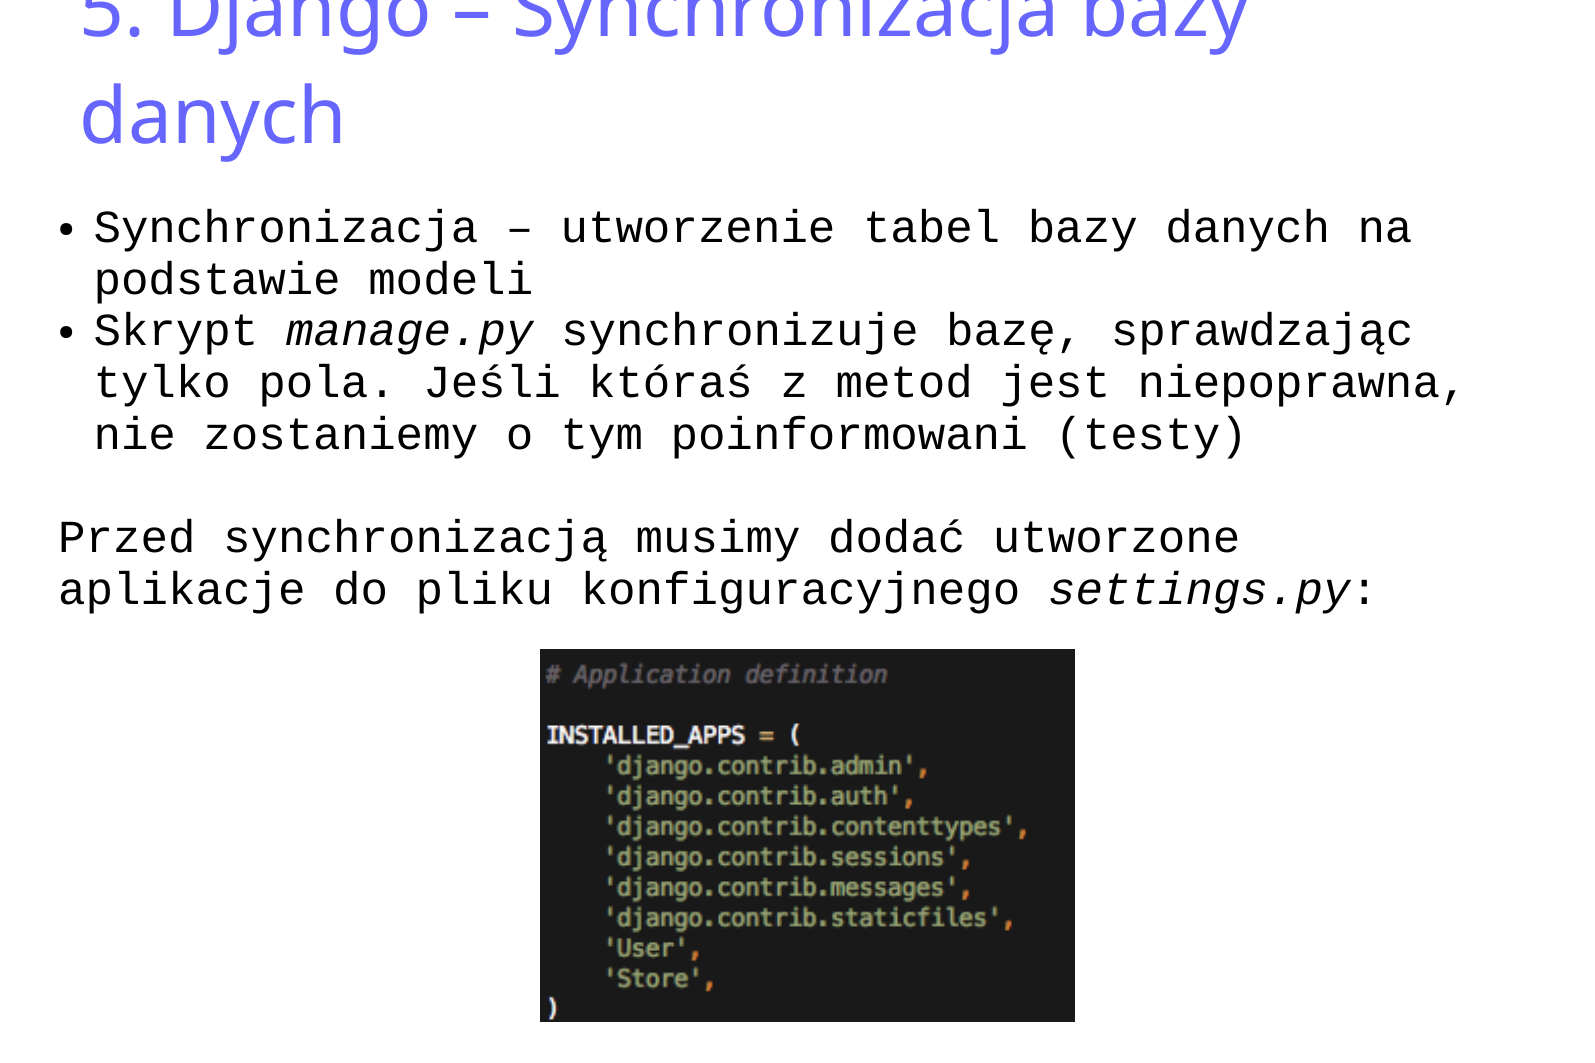

# 5. Django – Synchronizacja bazy danych
Synchronizacja – utworzenie tabel bazy danych na podstawie modeli
Skrypt manage.py synchronizuje bazę, sprawdzając tylko pola. Jeśli któraś z metod jest niepoprawna, nie zostaniemy o tym poinformowani (testy)
Przed synchronizacją musimy dodać utworzone aplikacje do pliku konfiguracyjnego settings.py: